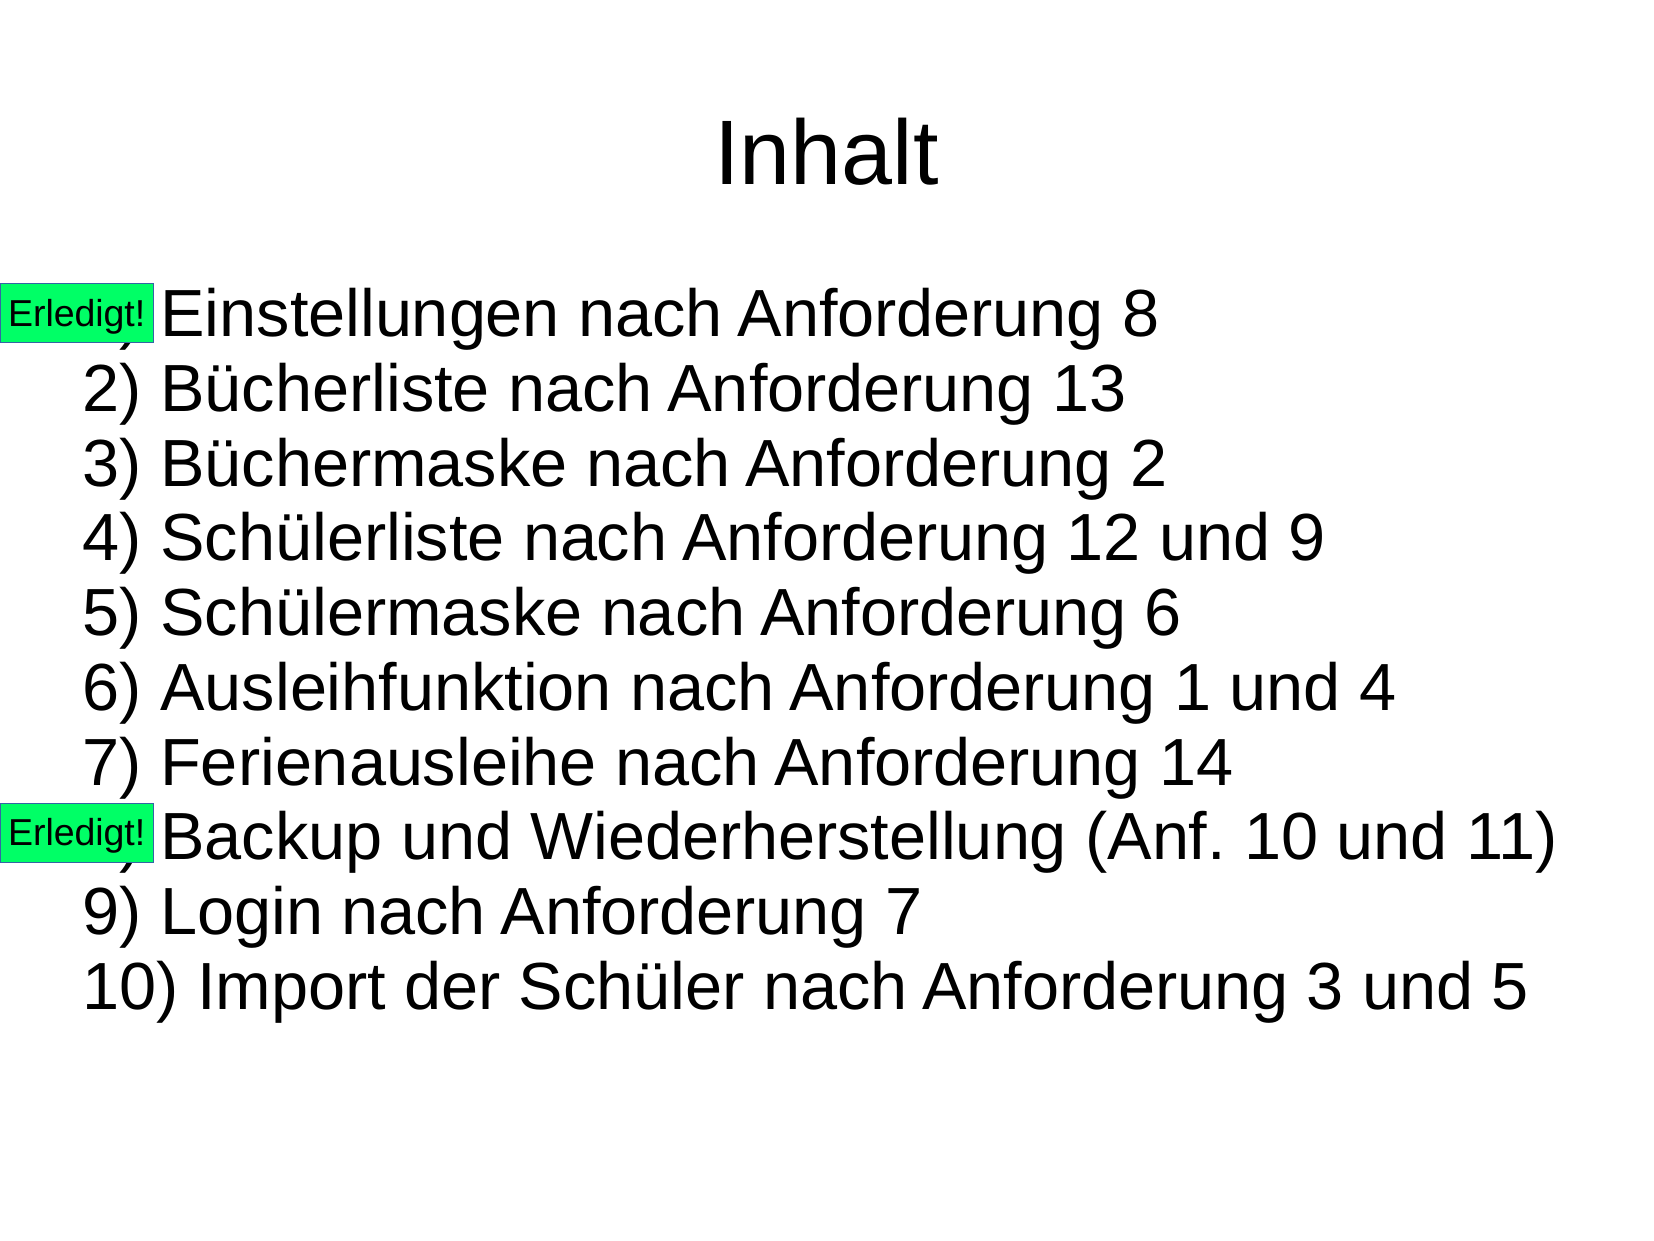

# Inhalt
 Einstellungen nach Anforderung 8
 Bücherliste nach Anforderung 13
 Büchermaske nach Anforderung 2
 Schülerliste nach Anforderung 12 und 9
 Schülermaske nach Anforderung 6
 Ausleihfunktion nach Anforderung 1 und 4
 Ferienausleihe nach Anforderung 14
 Backup und Wiederherstellung (Anf. 10 und 11)
 Login nach Anforderung 7
 Import der Schüler nach Anforderung 3 und 5
Erledigt!
Erledigt!